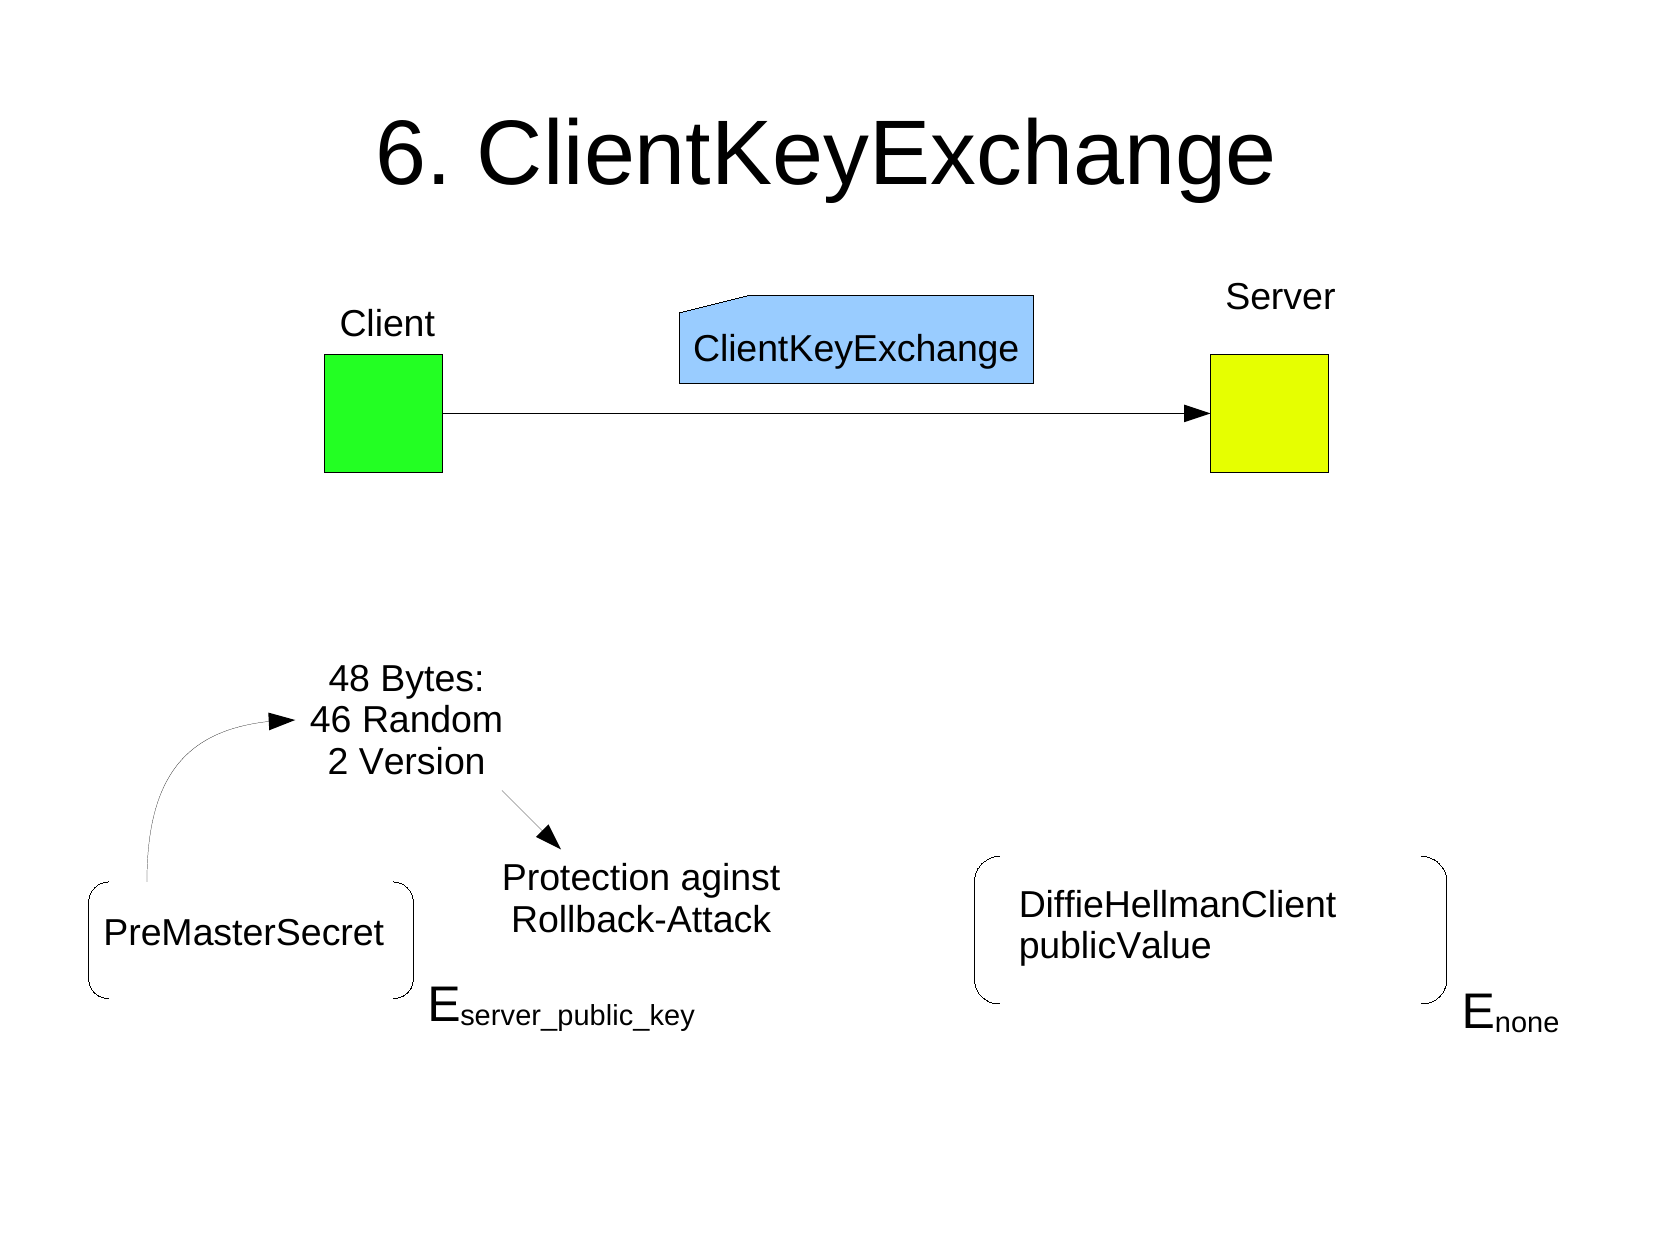

# 6. ClientKeyExchange
Server
Client
ClientKeyExchange
48 Bytes:
46 Random
2 Version
Protection aginst
Rollback-Attack
DiffieHellmanClient publicValue
PreMasterSecret
Eserver_public_key
Enone